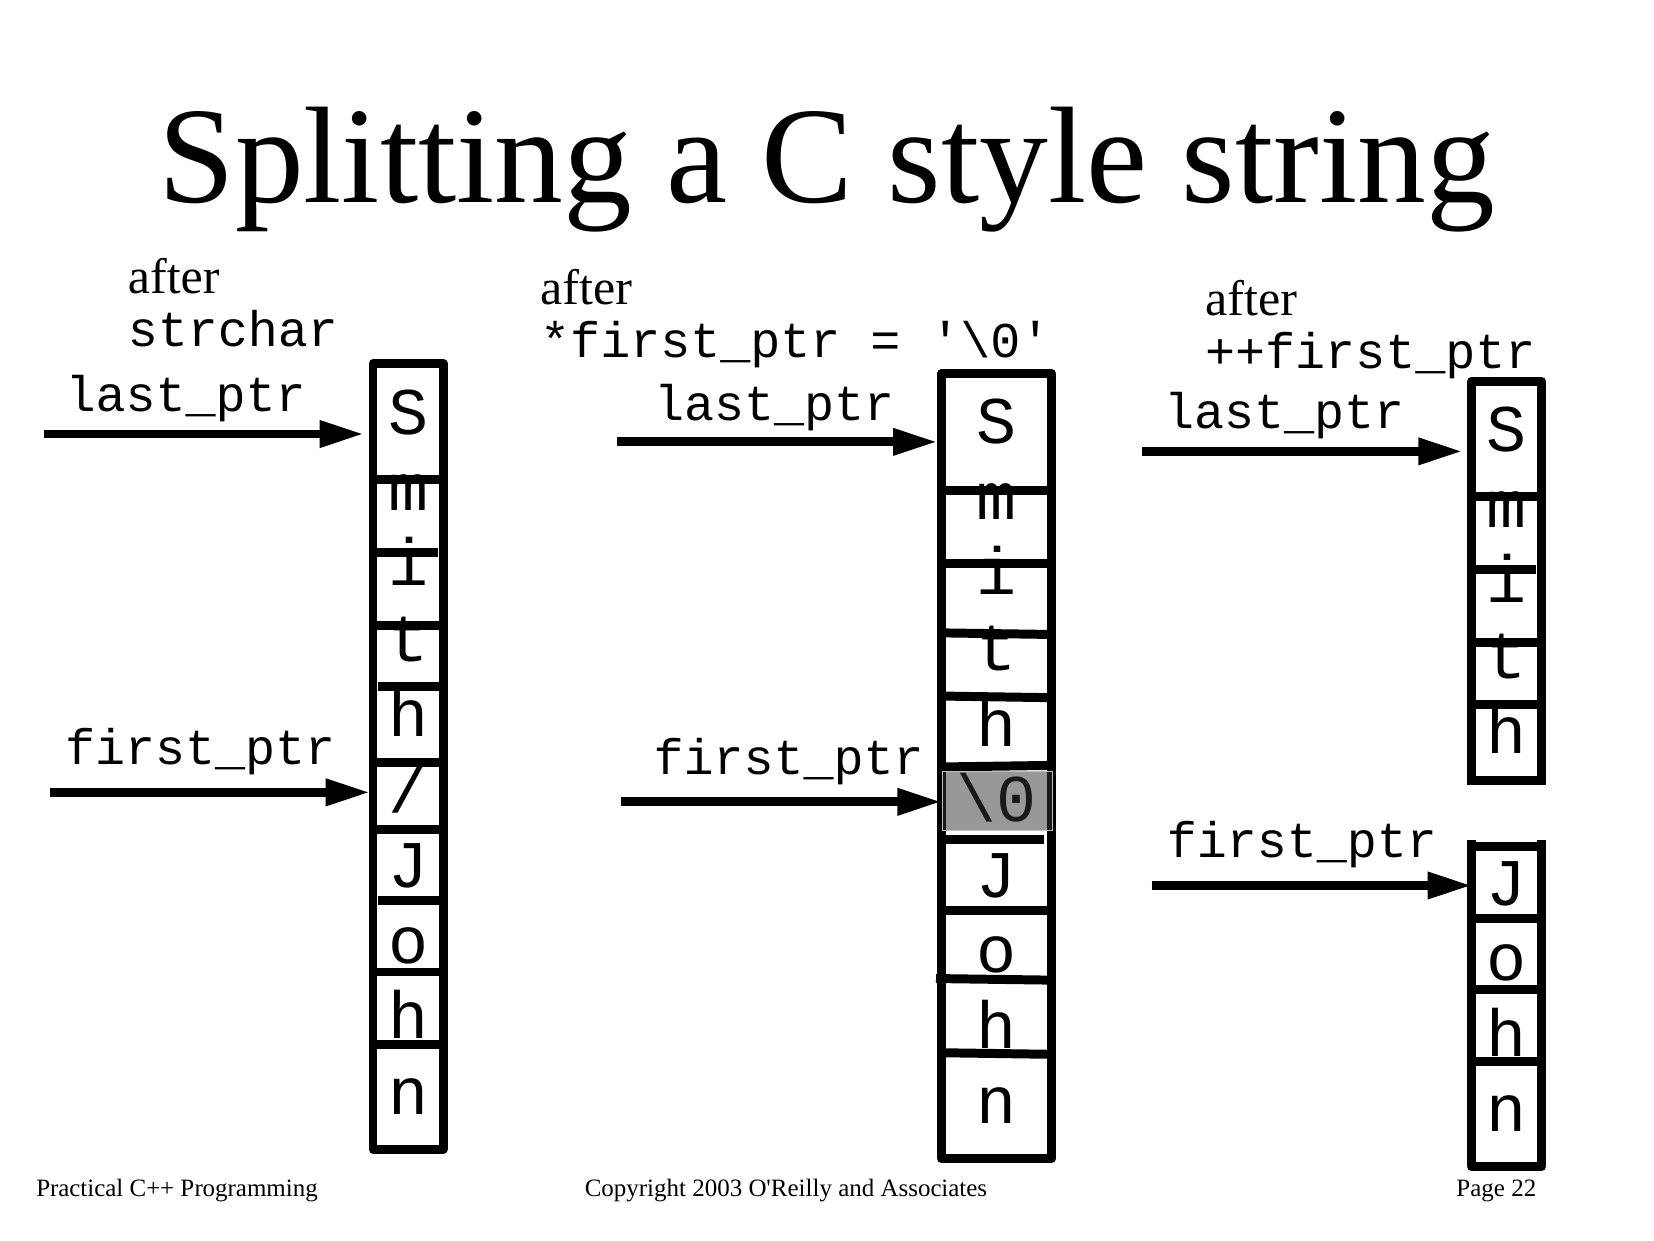

# Splitting a C style string
after
strchar
after
*first_ptr = '\0'
after
++first_ptr
S
m
i
t
h
/
J
o
h
n
last_ptr
S
m
i
t
h
\0
J
o
h
n
last_ptr
S
m
i
t
h
/
J
o
h
n
last_ptr
first_ptr
first_ptr
first_ptr